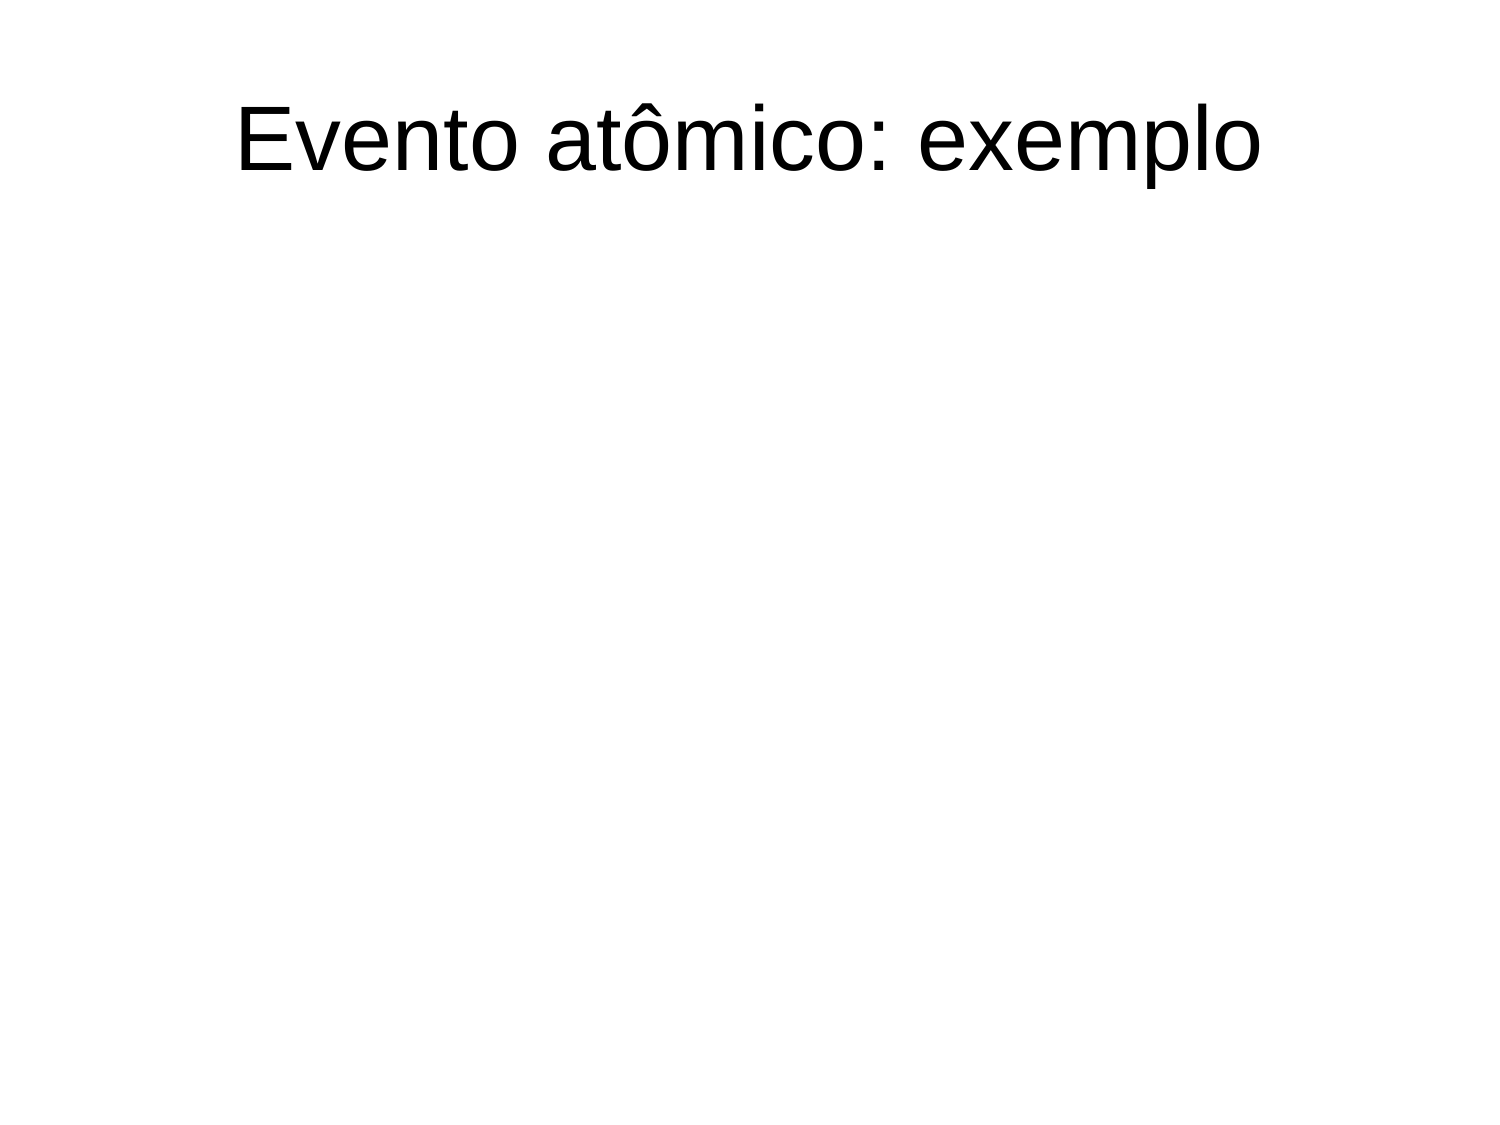

# Evento atômico: exemplo
Se o mundo consistir somente de 2 var. booleanas Carie e DordeDente, então há quator eventos atômicos distintos:
Cárie = false DordeDente = false
Carie = false  DordeDente = true
Cárie = true  DordeDente = false
Cárie = true  DordeDente = true